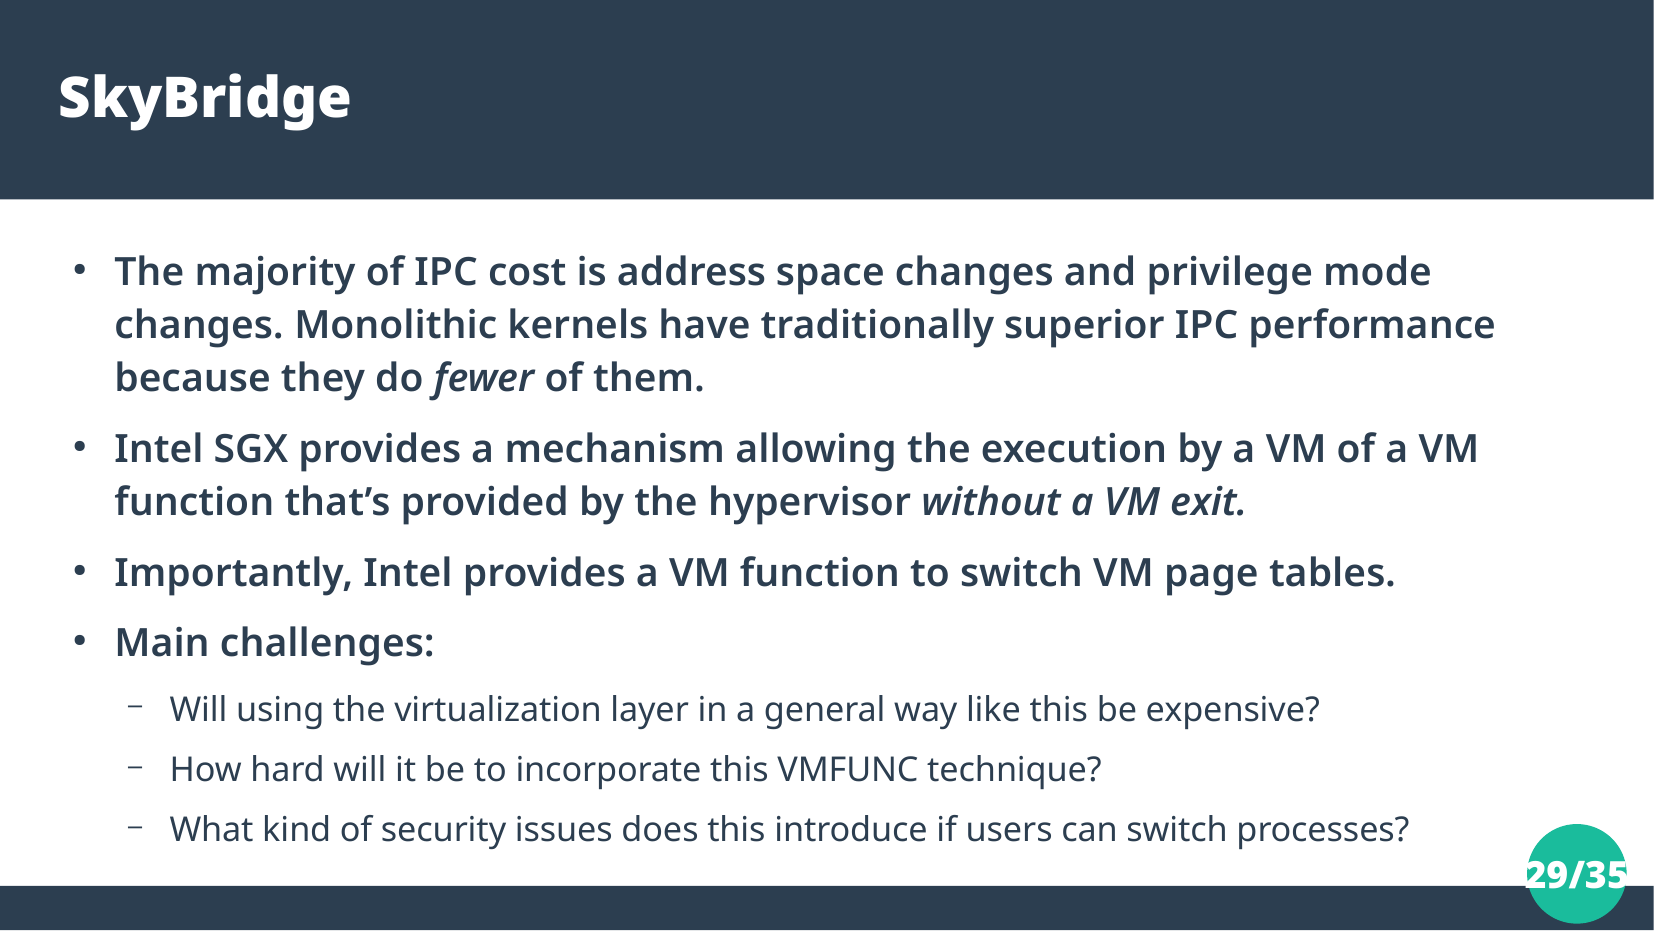

# SkyBridge
The majority of IPC cost is address space changes and privilege mode changes. Monolithic kernels have traditionally superior IPC performance because they do fewer of them.
Intel SGX provides a mechanism allowing the execution by a VM of a VM function that’s provided by the hypervisor without a VM exit.
Importantly, Intel provides a VM function to switch VM page tables.
Main challenges:
Will using the virtualization layer in a general way like this be expensive?
How hard will it be to incorporate this VMFUNC technique?
What kind of security issues does this introduce if users can switch processes?